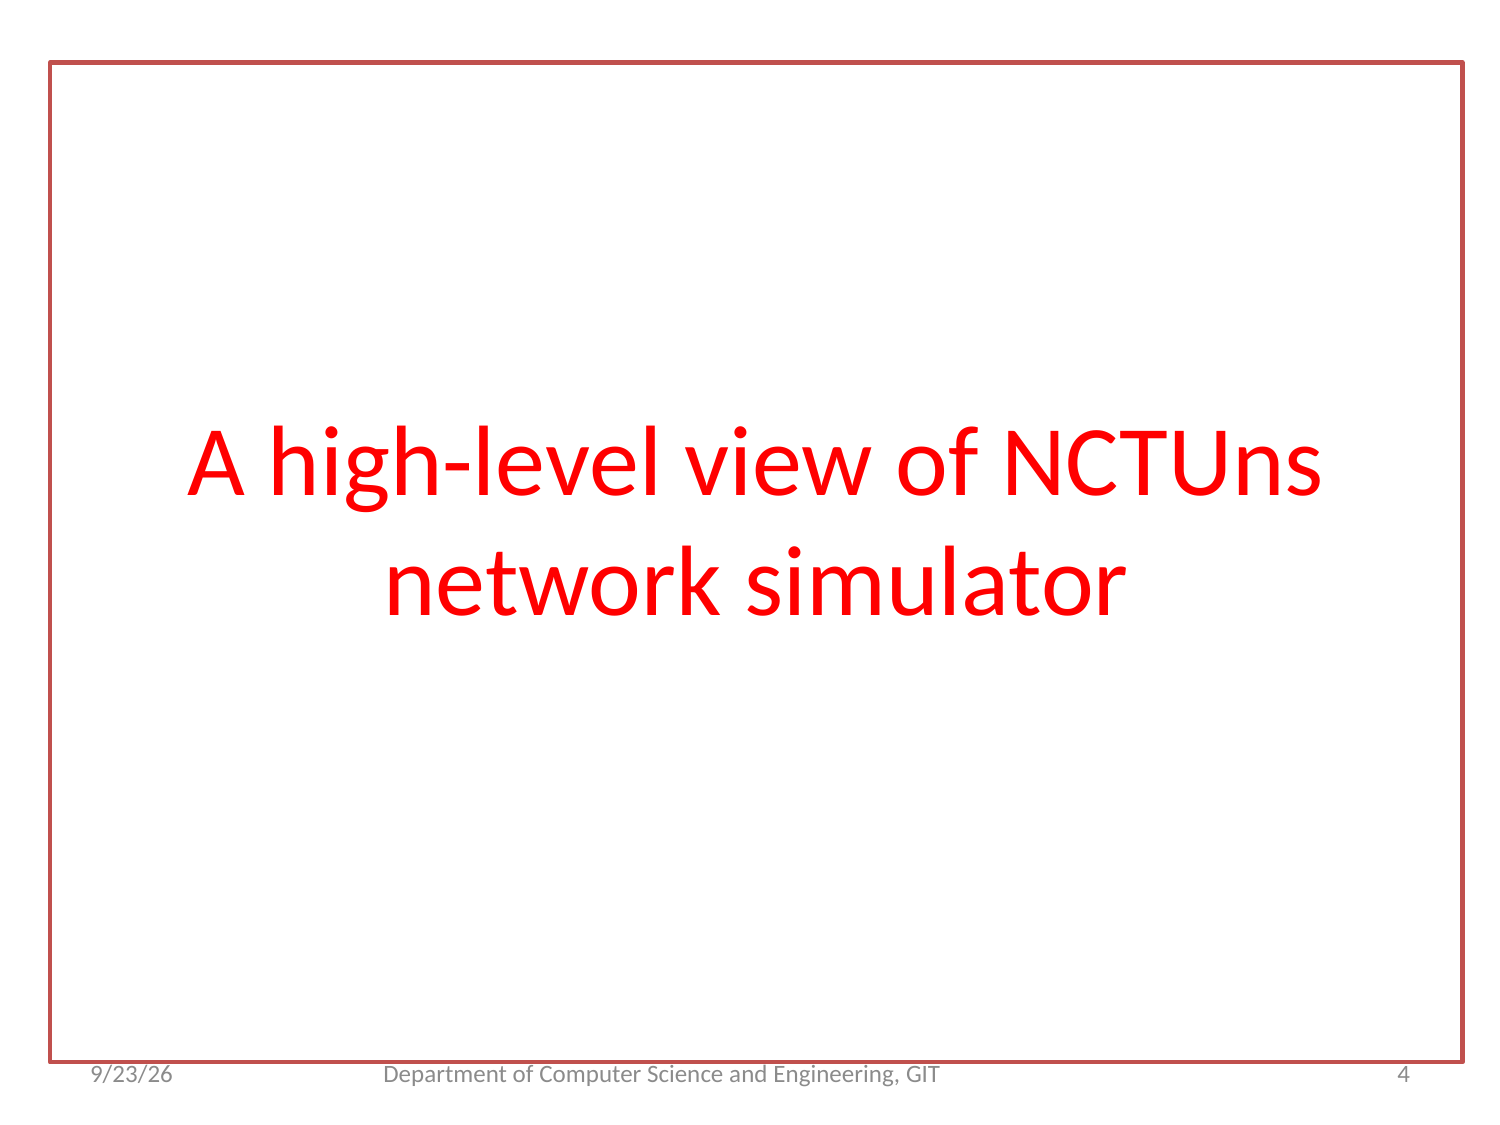

# A high-level view of NCTUns network simulator
Department of Computer Science and Engineering, GIT